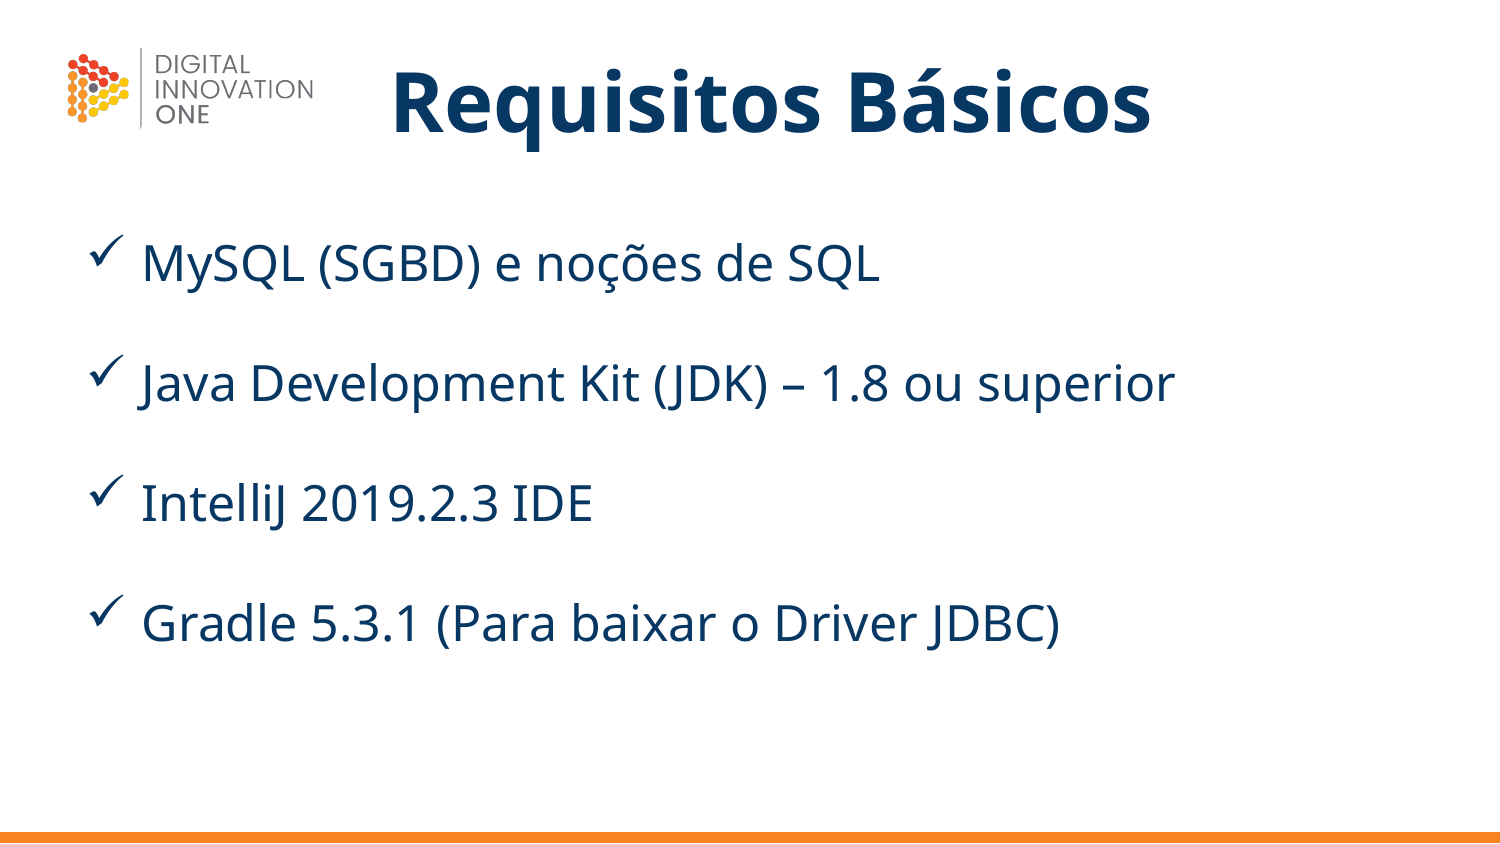

# Requisitos Básicos
MySQL (SGBD) e noções de SQL
Java Development Kit (JDK) – 1.8 ou superior
IntelliJ 2019.2.3 IDE
Gradle 5.3.1 (Para baixar o Driver JDBC)